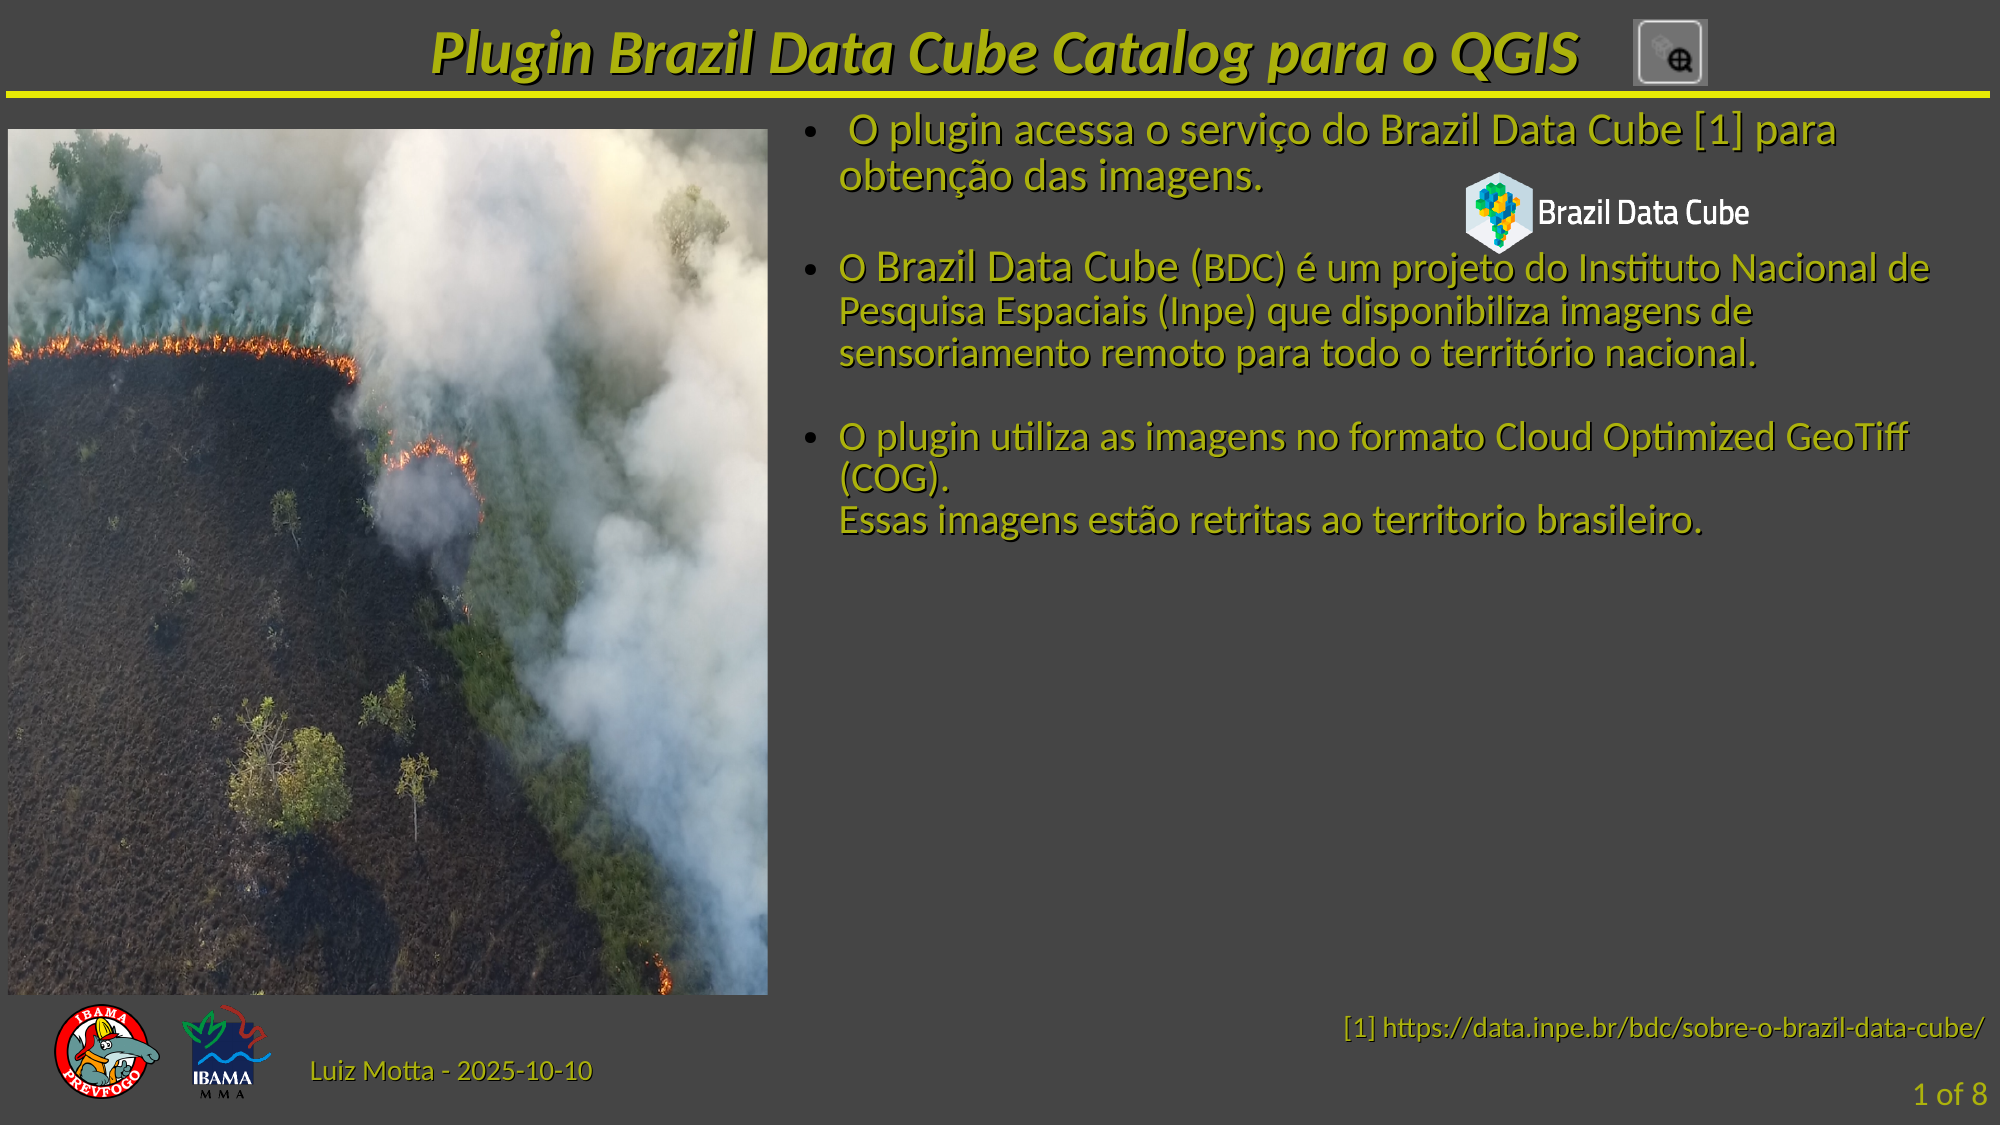

# Plugin Brazil Data Cube Catalog para o QGIS
 O plugin acessa o serviço do Brazil Data Cube [1] para obtenção das imagens.
O Brazil Data Cube (BDC) é um projeto do Instituto Nacional de Pesquisa Espaciais (Inpe) que disponibiliza imagens de sensoriamento remoto para todo o território nacional.
O plugin utiliza as imagens no formato Cloud Optimized GeoTiff (COG).
Essas imagens estão retritas ao territorio brasileiro.
[1] https://data.inpe.br/bdc/sobre-o-brazil-data-cube/
Luiz Motta - 2025-10-10
1 of 8